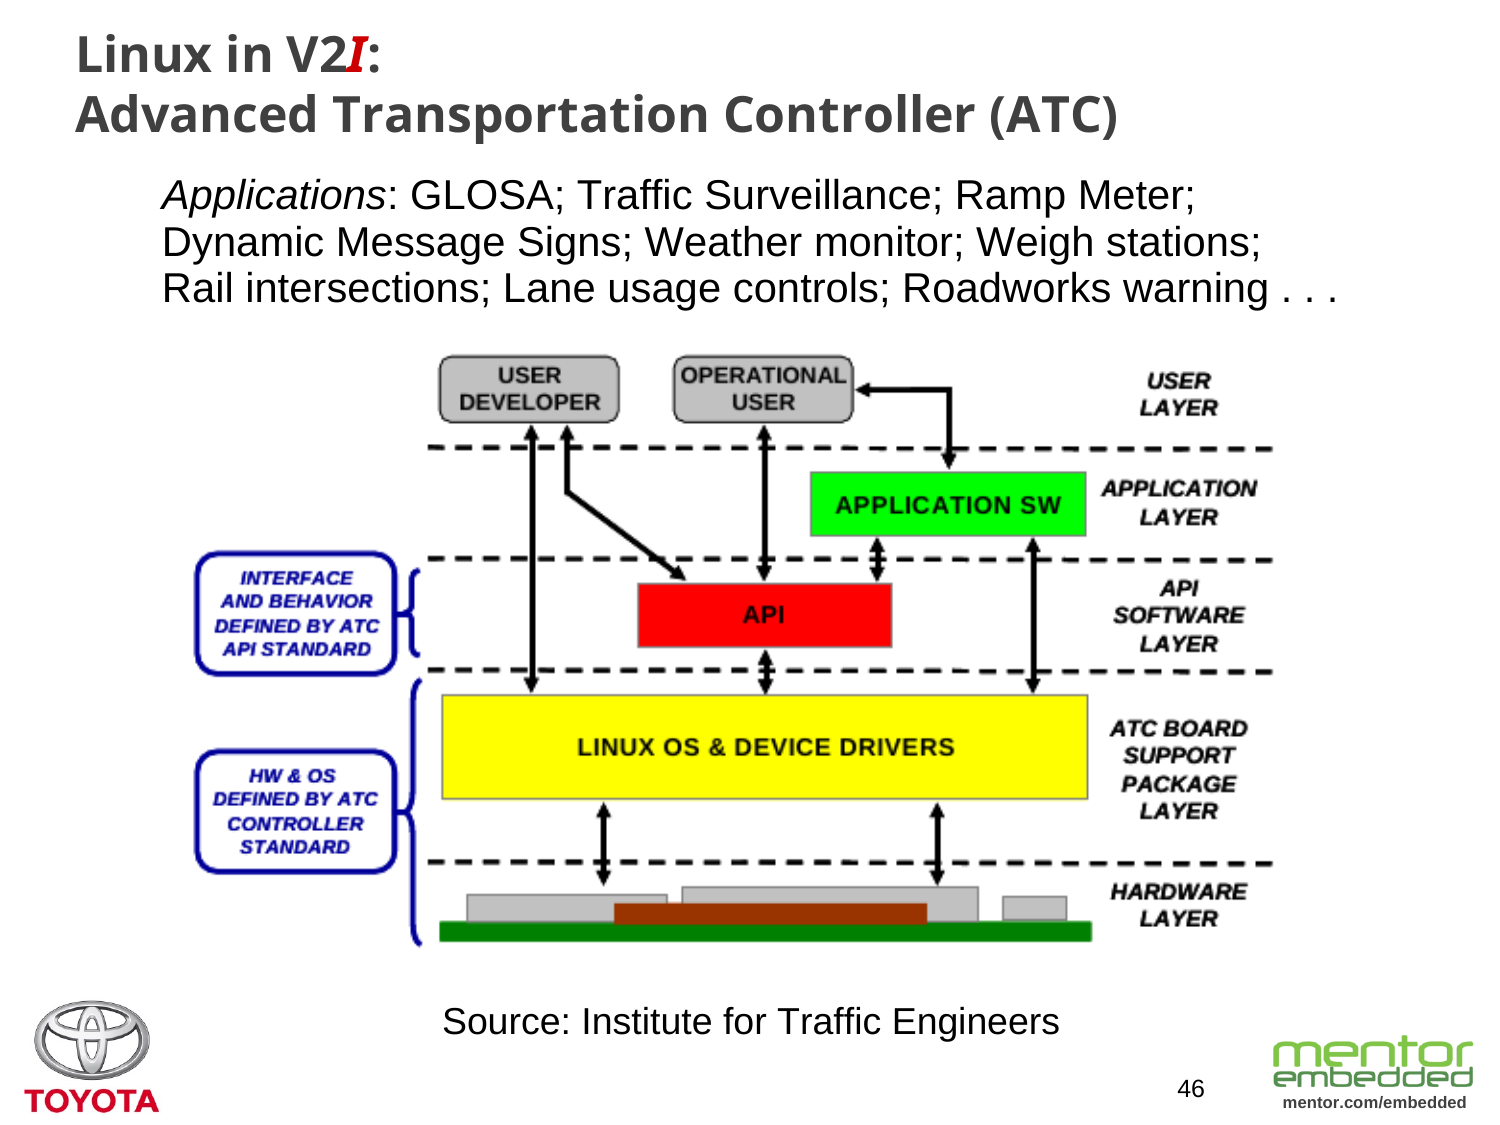

Linux in V2I:
Advanced Transportation Controller (ATC)
Applications: GLOSA; Traffic Surveillance; Ramp Meter;
Dynamic Message Signs; Weather monitor; Weigh stations;
Rail intersections; Lane usage controls; Roadworks warning . . .
Source: Institute for Traffic Engineers